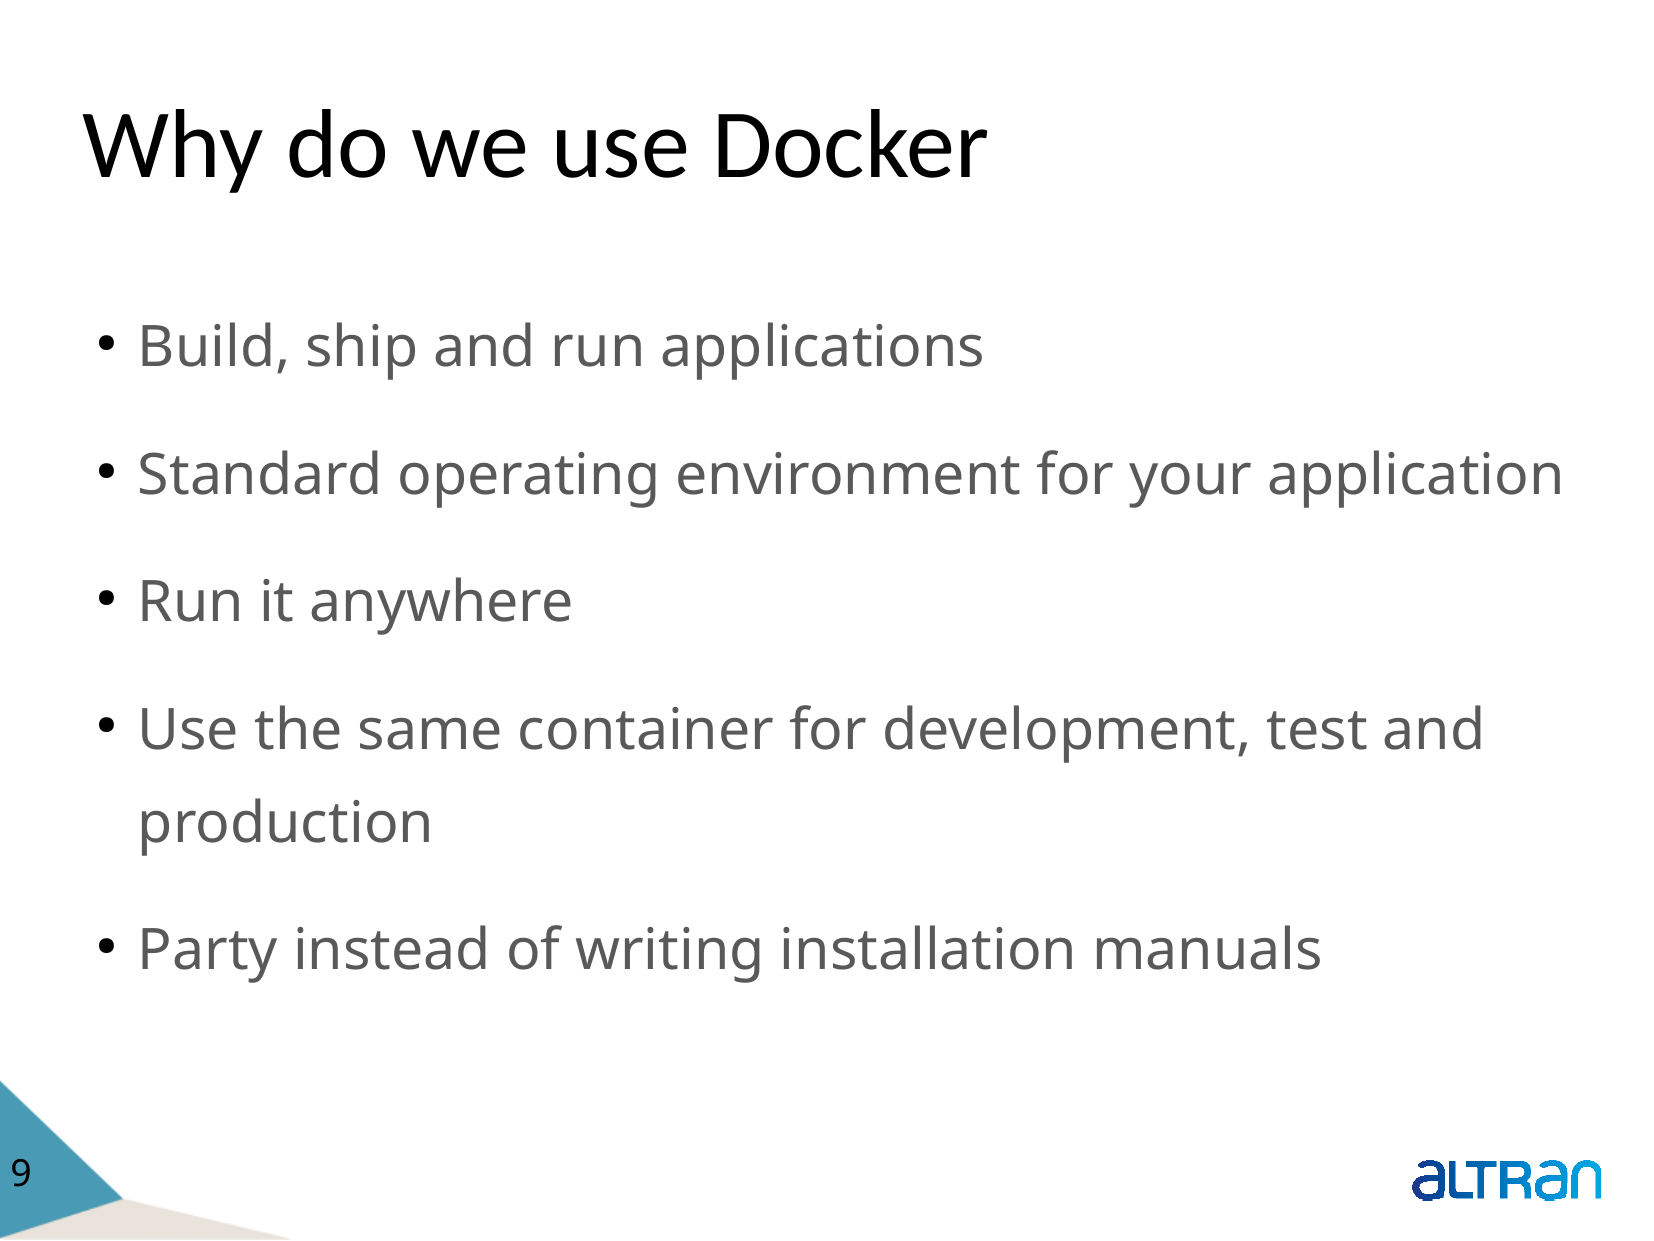

# Why do we use Docker
Build, ship and run applications
Standard operating environment for your application
Run it anywhere
Use the same container for development, test and production
Party instead of writing installation manuals
9